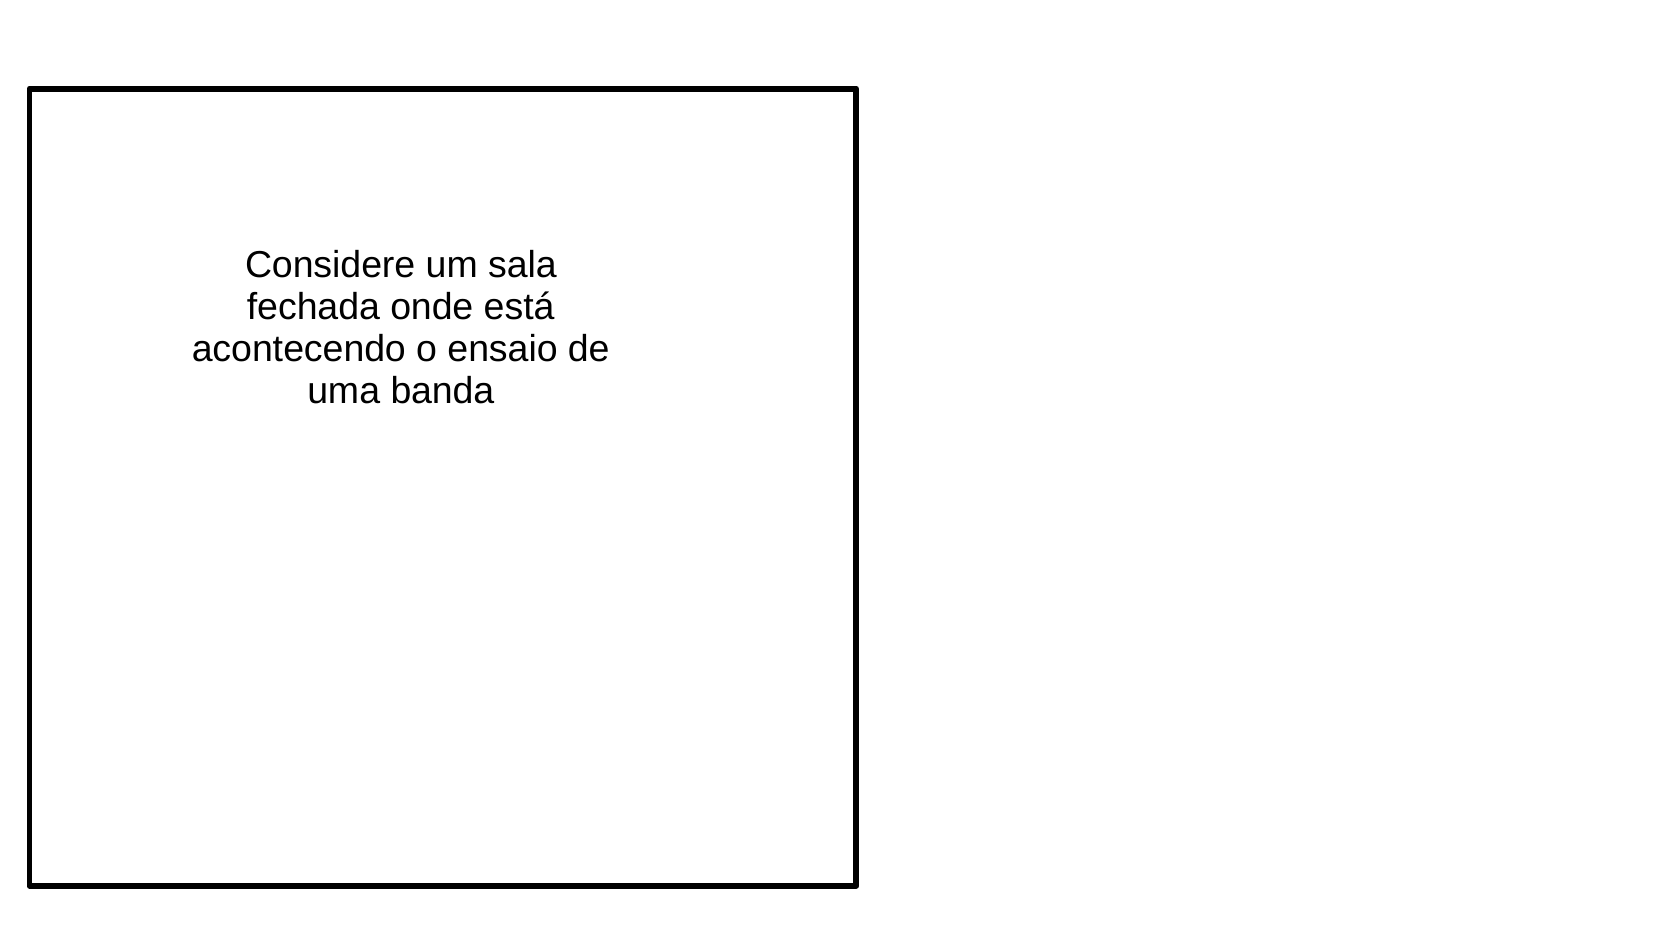

Considere um sala fechada onde está acontecendo o ensaio de uma banda